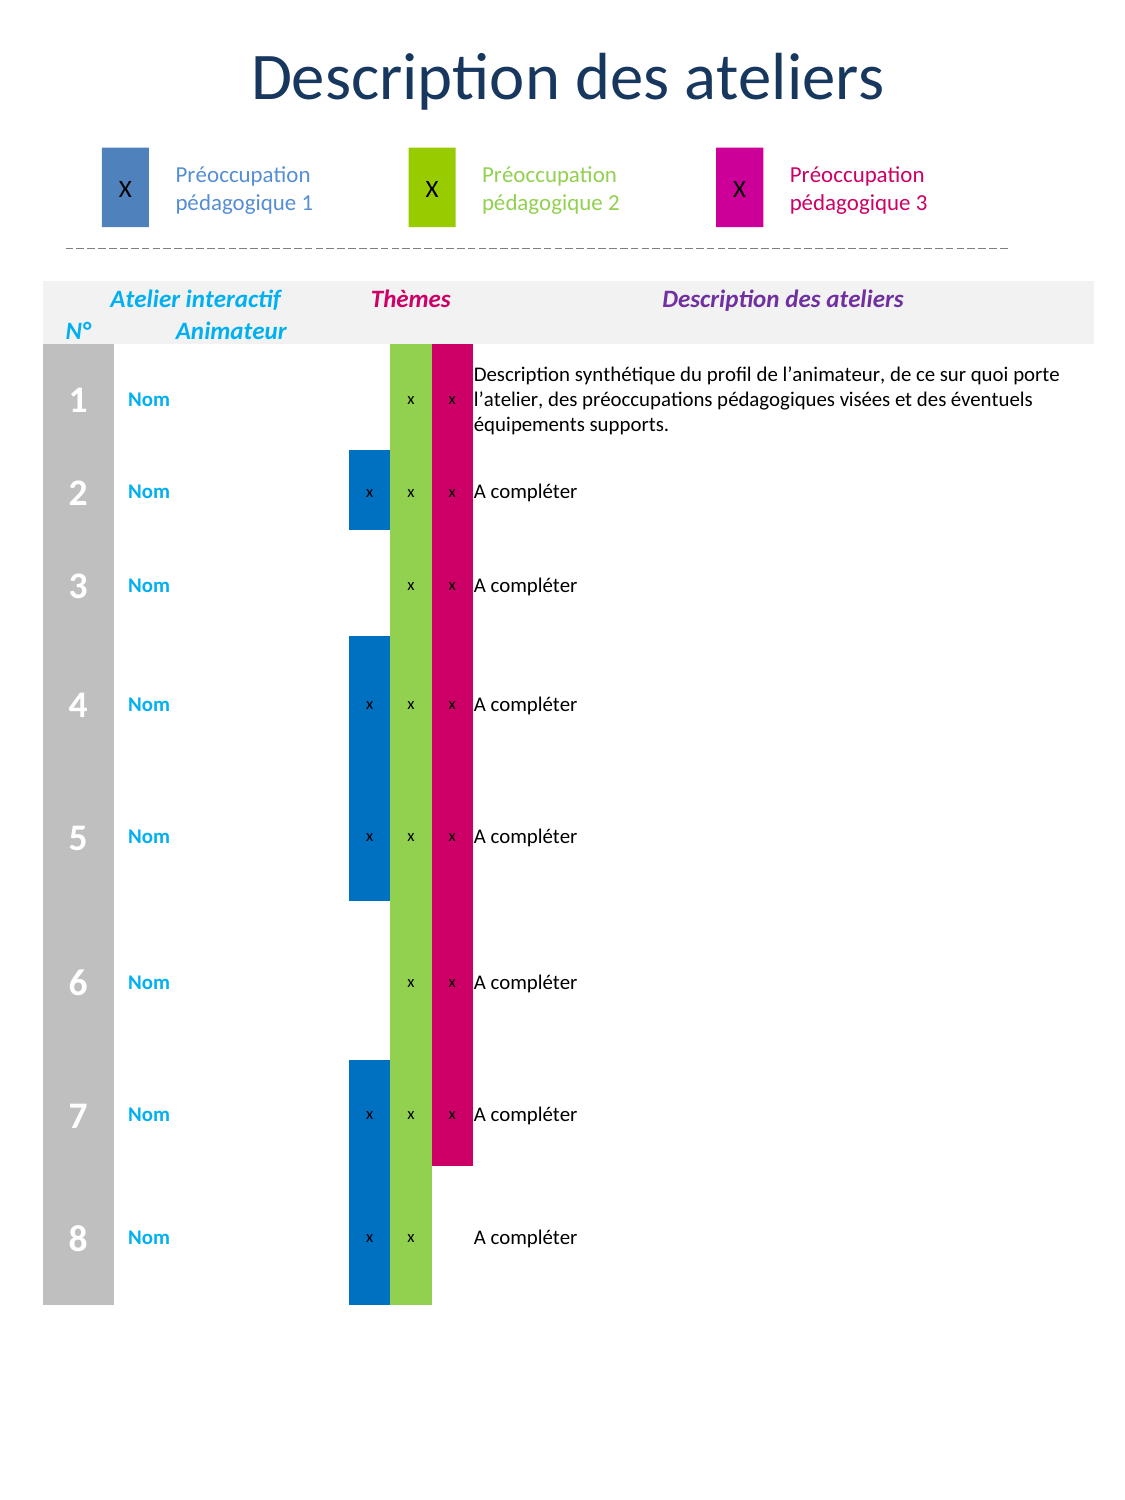

# Description des ateliers
X
Préoccupation pédagogique 1
X
Préoccupation pédagogique 2
X
Préoccupation pédagogique 3
| Atelier interactif | | Thèmes | | | Description des ateliers |
| --- | --- | --- | --- | --- | --- |
| N° | Animateur | | | | |
| 1 | Nom | | x | x | Description synthétique du profil de l’animateur, de ce sur quoi porte l’atelier, des préoccupations pédagogiques visées et des éventuels équipements supports. |
| 2 | Nom | x | x | x | A compléter |
| 3 | Nom | | x | x | A compléter |
| 4 | Nom | x | x | x | A compléter |
| 5 | Nom | x | x | x | A compléter |
| 6 | Nom | | x | x | A compléter |
| 7 | Nom | x | x | x | A compléter |
| 8 | Nom | x | x | | A compléter |